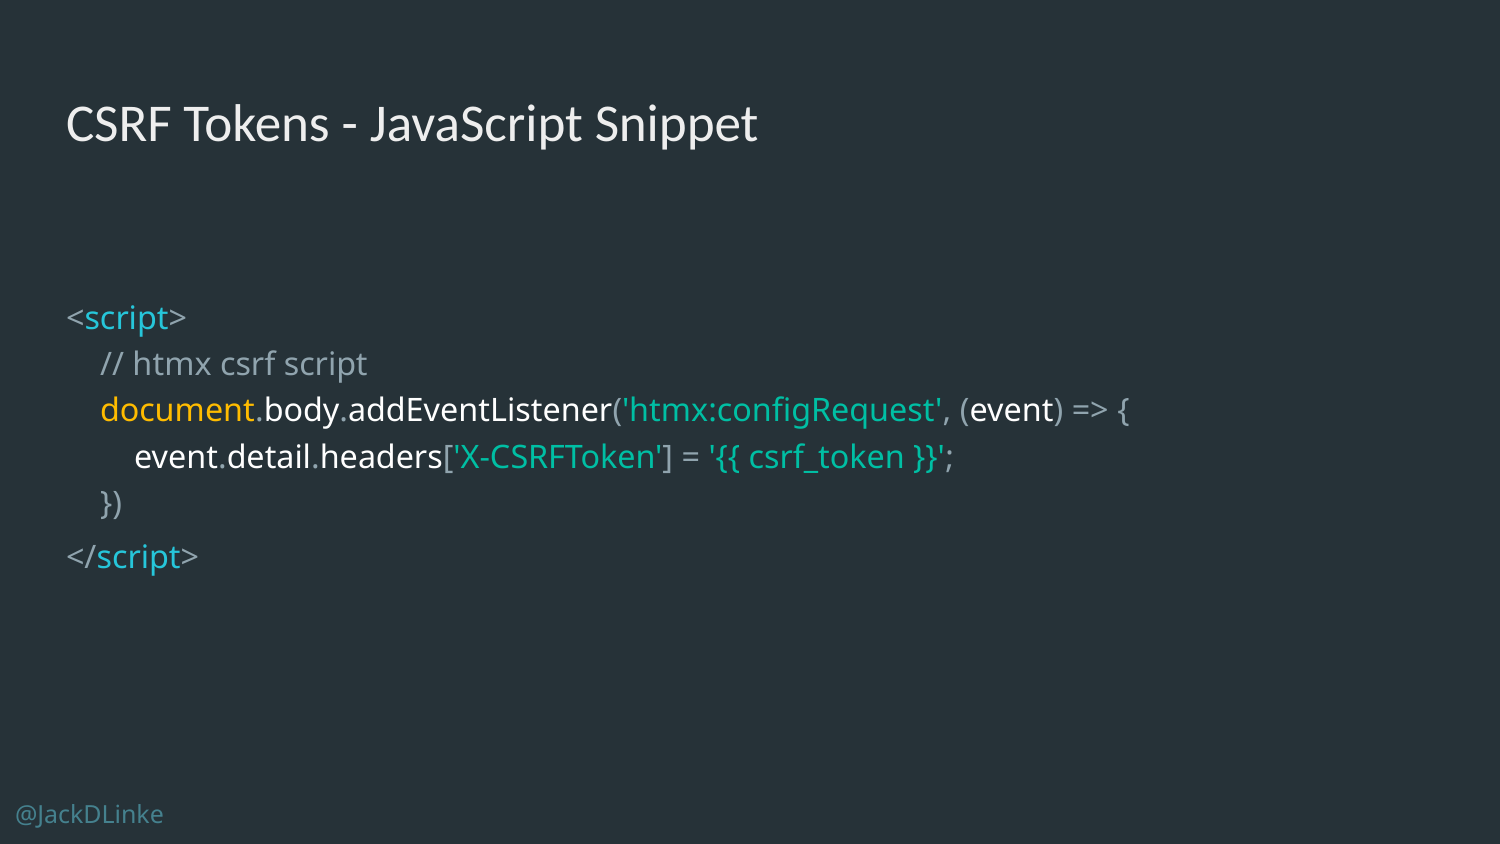

# CSRF Tokens - JavaScript Snippet
<script>
 // htmx csrf script
 document.body.addEventListener('htmx:configRequest', (event) => {
 event.detail.headers['X-CSRFToken'] = '{{ csrf_token }}';
 })
</script>